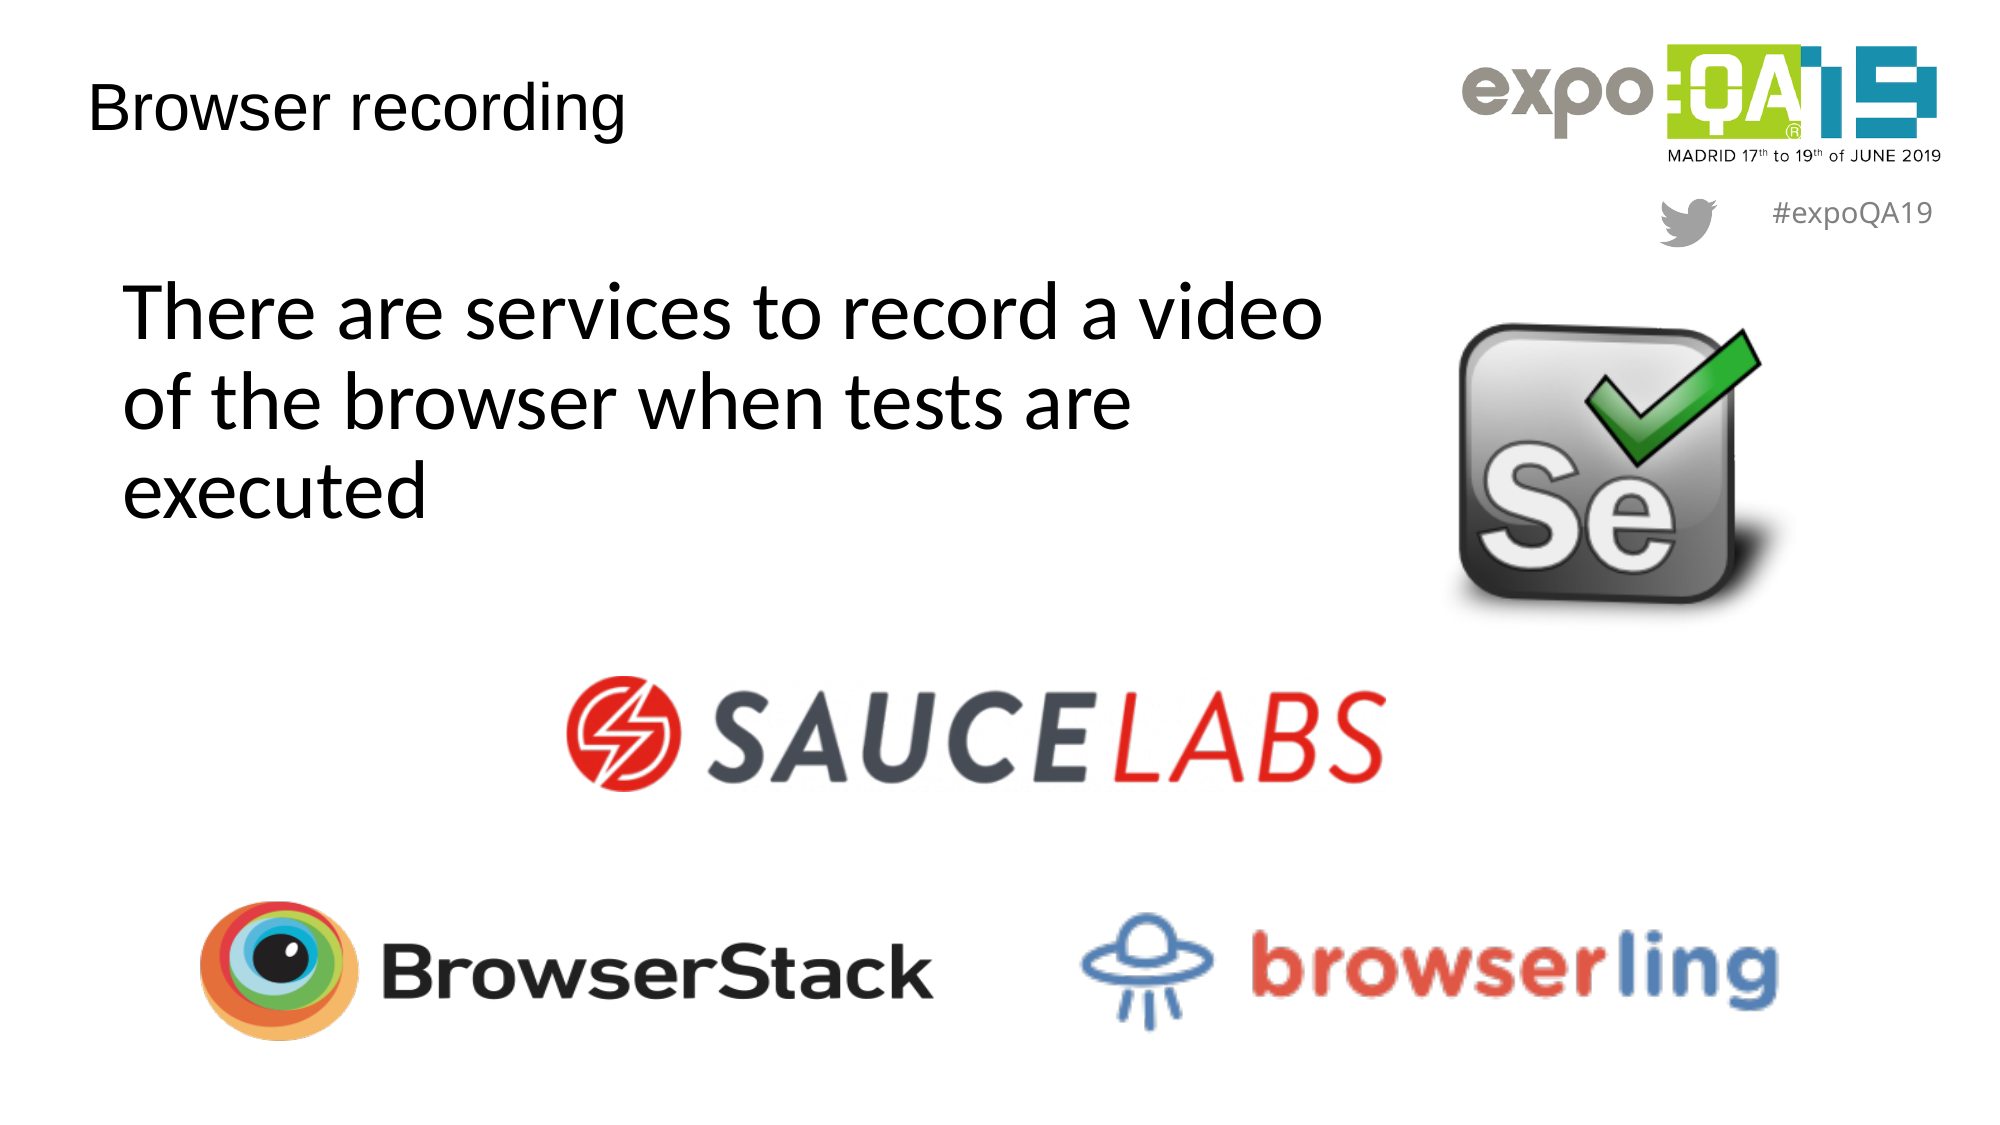

Browser recording
# There are services to record a video of the browser when tests are executed